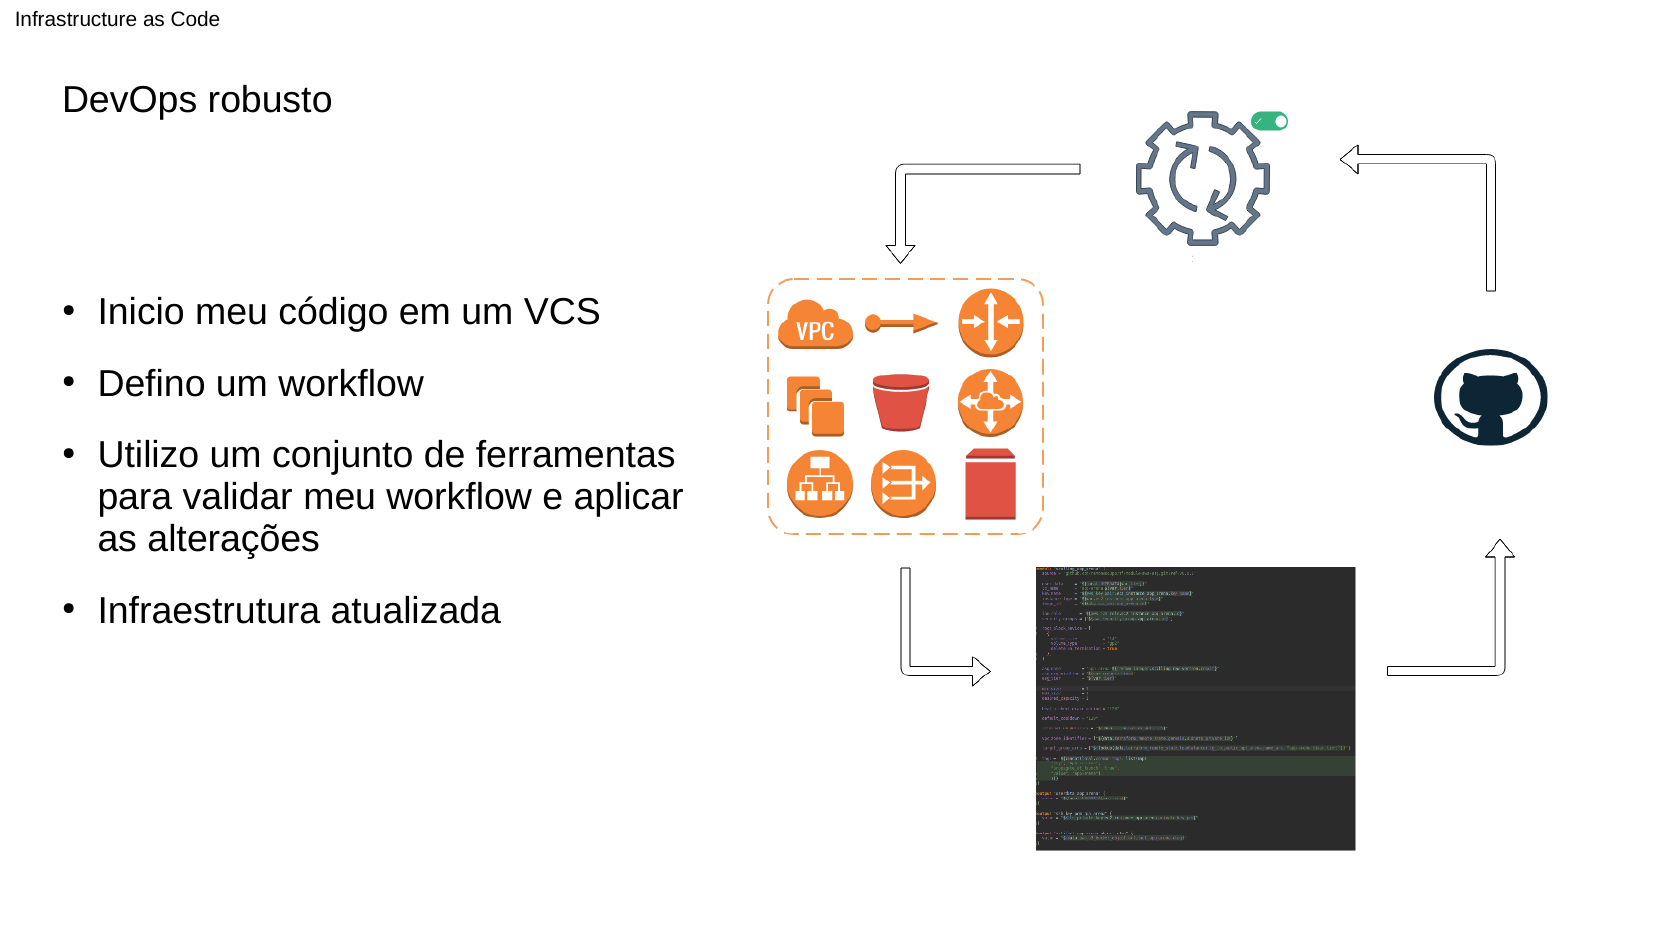

Infrastructure as Code
DevOps robusto
Inicio meu código em um VCS
Defino um workflow
Utilizo um conjunto de ferramentas para validar meu workflow e aplicar as alterações
Infraestrutura atualizada